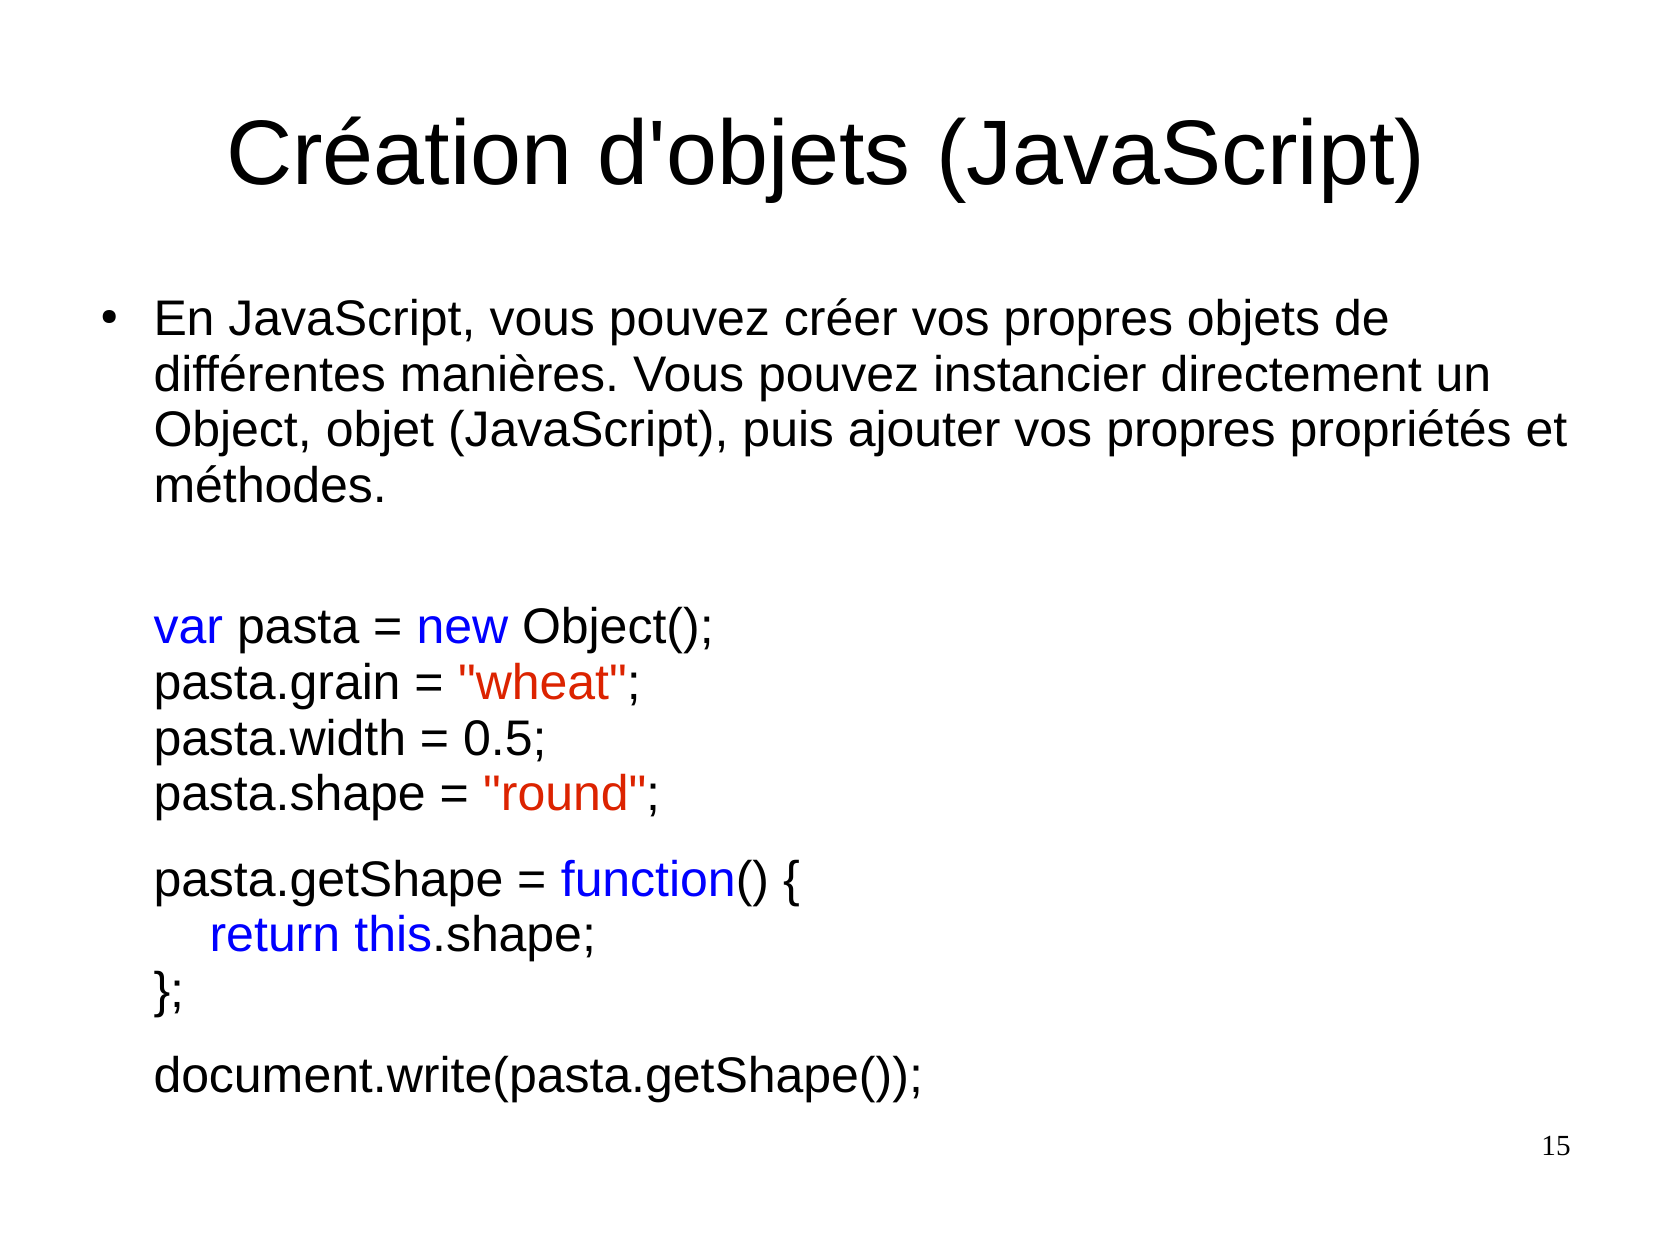

# Création d'objets (JavaScript)
En JavaScript, vous pouvez créer vos propres objets de différentes manières. Vous pouvez instancier directement un Object, objet (JavaScript), puis ajouter vos propres propriétés et méthodes.
var pasta = new Object();
pasta.grain = "wheat";
pasta.width = 0.5;
pasta.shape = "round";
pasta.getShape = function() {
 return this.shape;
};
document.write(pasta.getShape());
15